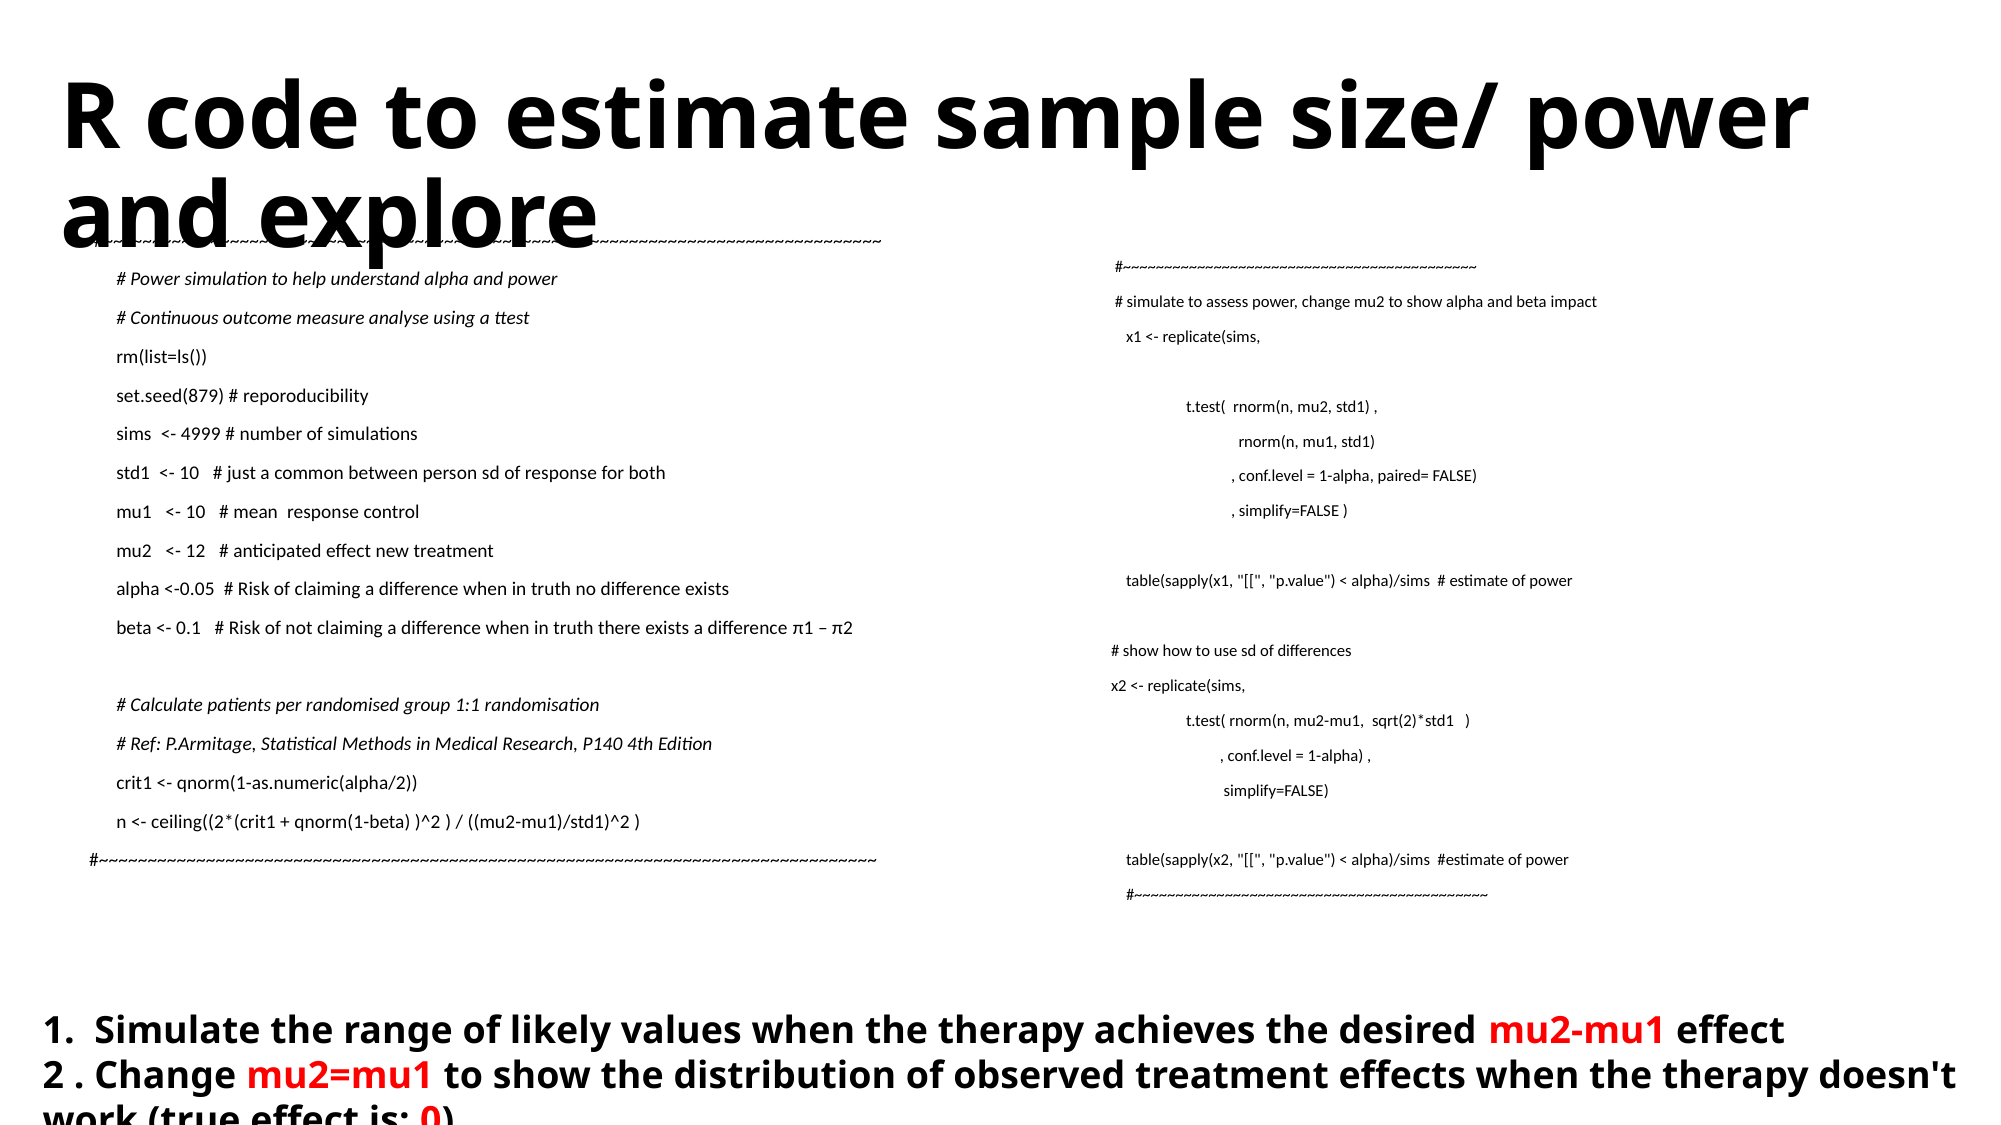

# R code to estimate sample size/ power and explore
 #~~~~~~~~~~~~~~~~~~~~~~~~~~~~~~~~~~~~~~~~~~~~~~~~~~~~~~~~~~~~~~~~~~~~~~~~~~~~~~~~
 # Power simulation to help understand alpha and power
 # Continuous outcome measure analyse using a ttest
 rm(list=ls())
 set.seed(879) # reporoducibility
 sims <- 4999 # number of simulations
 std1 <- 10 # just a common between person sd of response for both
 mu1 <- 10 # mean response control
 mu2 <- 12 # anticipated effect new treatment
 alpha <-0.05 # Risk of claiming a difference when in truth no difference exists
 beta <- 0.1 # Risk of not claiming a difference when in truth there exists a difference π1 – π2
 # Calculate patients per randomised group 1:1 randomisation
 # Ref: P.Armitage, Statistical Methods in Medical Research, P140 4th Edition
 crit1 <- qnorm(1-as.numeric(alpha/2))
 n <- ceiling((2*(crit1 + qnorm(1-beta) )^2 ) / ((mu2-mu1)/std1)^2 )
#~~~~~~~~~~~~~~~~~~~~~~~~~~~~~~~~~~~~~~~~~~~~~~~~~~~~~~~~~~~~~~~~~~~~~~~~~~~~~~~~
 #~~~~~~~~~~~~~~~~~~~~~~~~~~~~~~~~~~~~~~~~~~~
 # simulate to assess power, change mu2 to show alpha and beta impact
 x1 <- replicate(sims,
 t.test( rnorm(n, mu2, std1) ,
 rnorm(n, mu1, std1)
 , conf.level = 1-alpha, paired= FALSE)
 , simplify=FALSE )
 table(sapply(x1, "[[", "p.value") < alpha)/sims # estimate of power
# show how to use sd of differences
x2 <- replicate(sims,
 t.test( rnorm(n, mu2-mu1, sqrt(2)*std1 )
 , conf.level = 1-alpha) ,
 simplify=FALSE)
 table(sapply(x2, "[[", "p.value") < alpha)/sims #estimate of power
 #~~~~~~~~~~~~~~~~~~~~~~~~~~~~~~~~~~~~~~~~~~~
1. Simulate the range of likely values when the therapy achieves the desired mu2-mu1 effect
2 . Change mu2=mu1 to show the distribution of observed treatment effects when the therapy doesn't work (true effect is: 0)